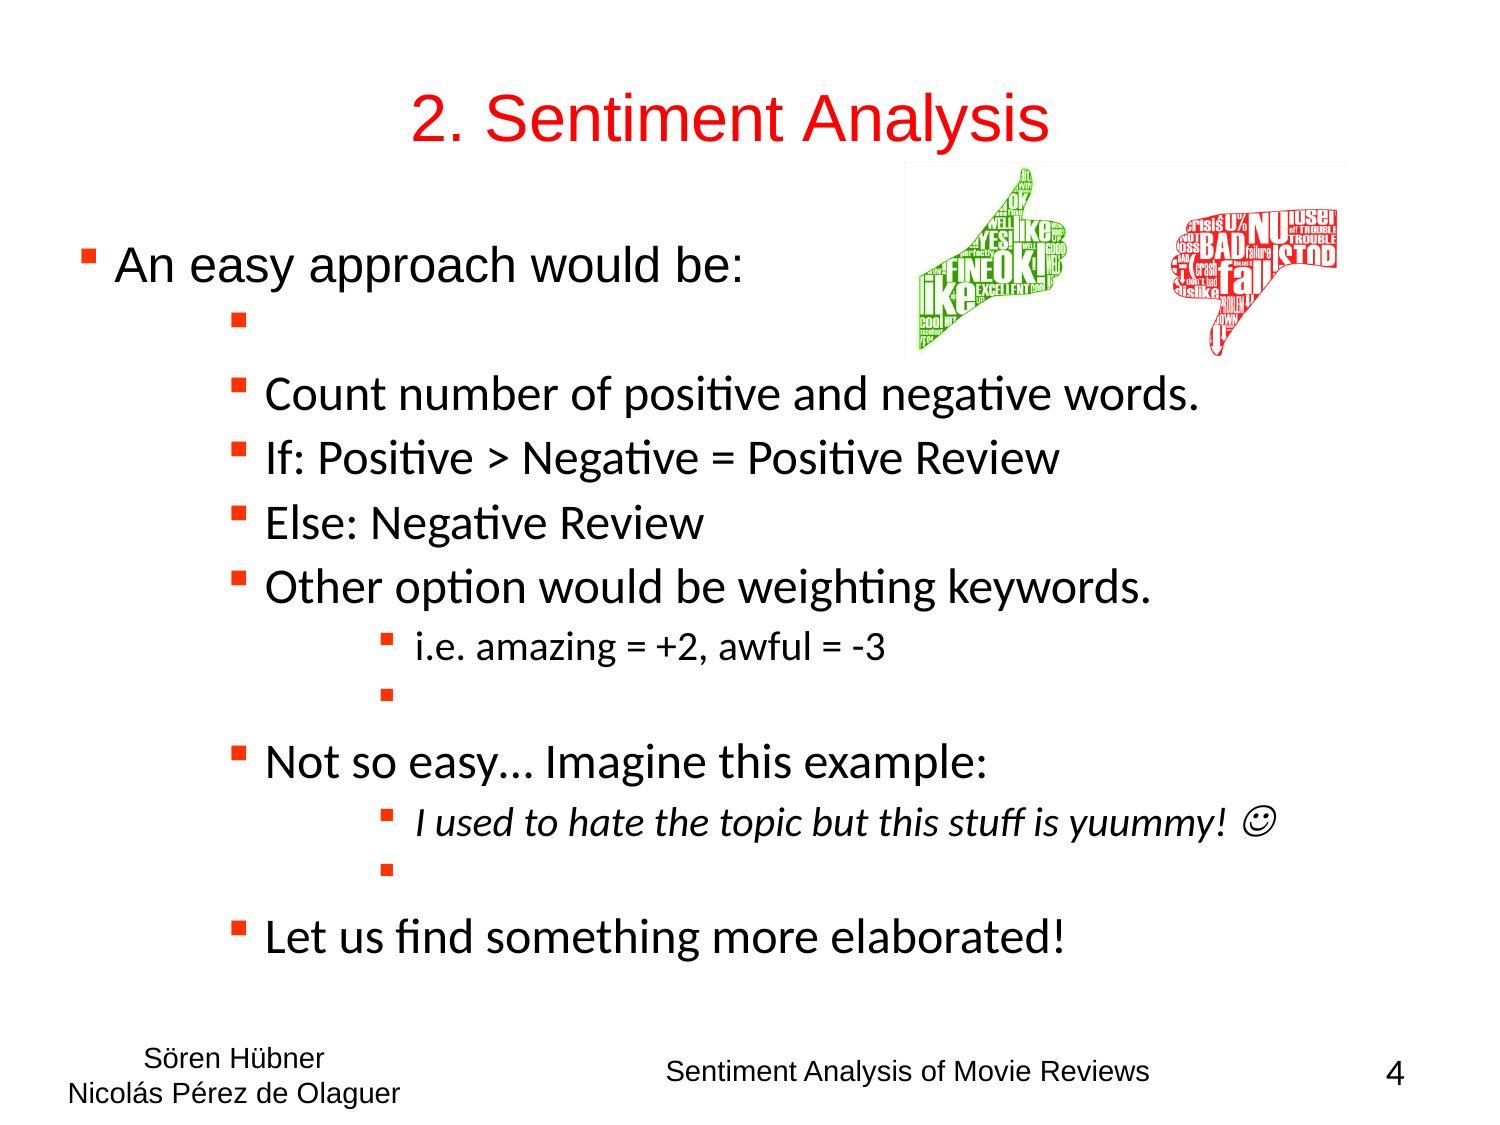

# 2. Sentiment Analysis
 An easy approach would be:
Count number of positive and negative words.
If: Positive > Negative = Positive Review
Else: Negative Review
Other option would be weighting keywords.
i.e. amazing = +2, awful = -3
Not so easy… Imagine this example:
I used to hate the topic but this stuff is yuummy! 
Let us find something more elaborated!
Sören Hübner
Nicolás Pérez de Olaguer
Sentiment Analysis of Movie Reviews